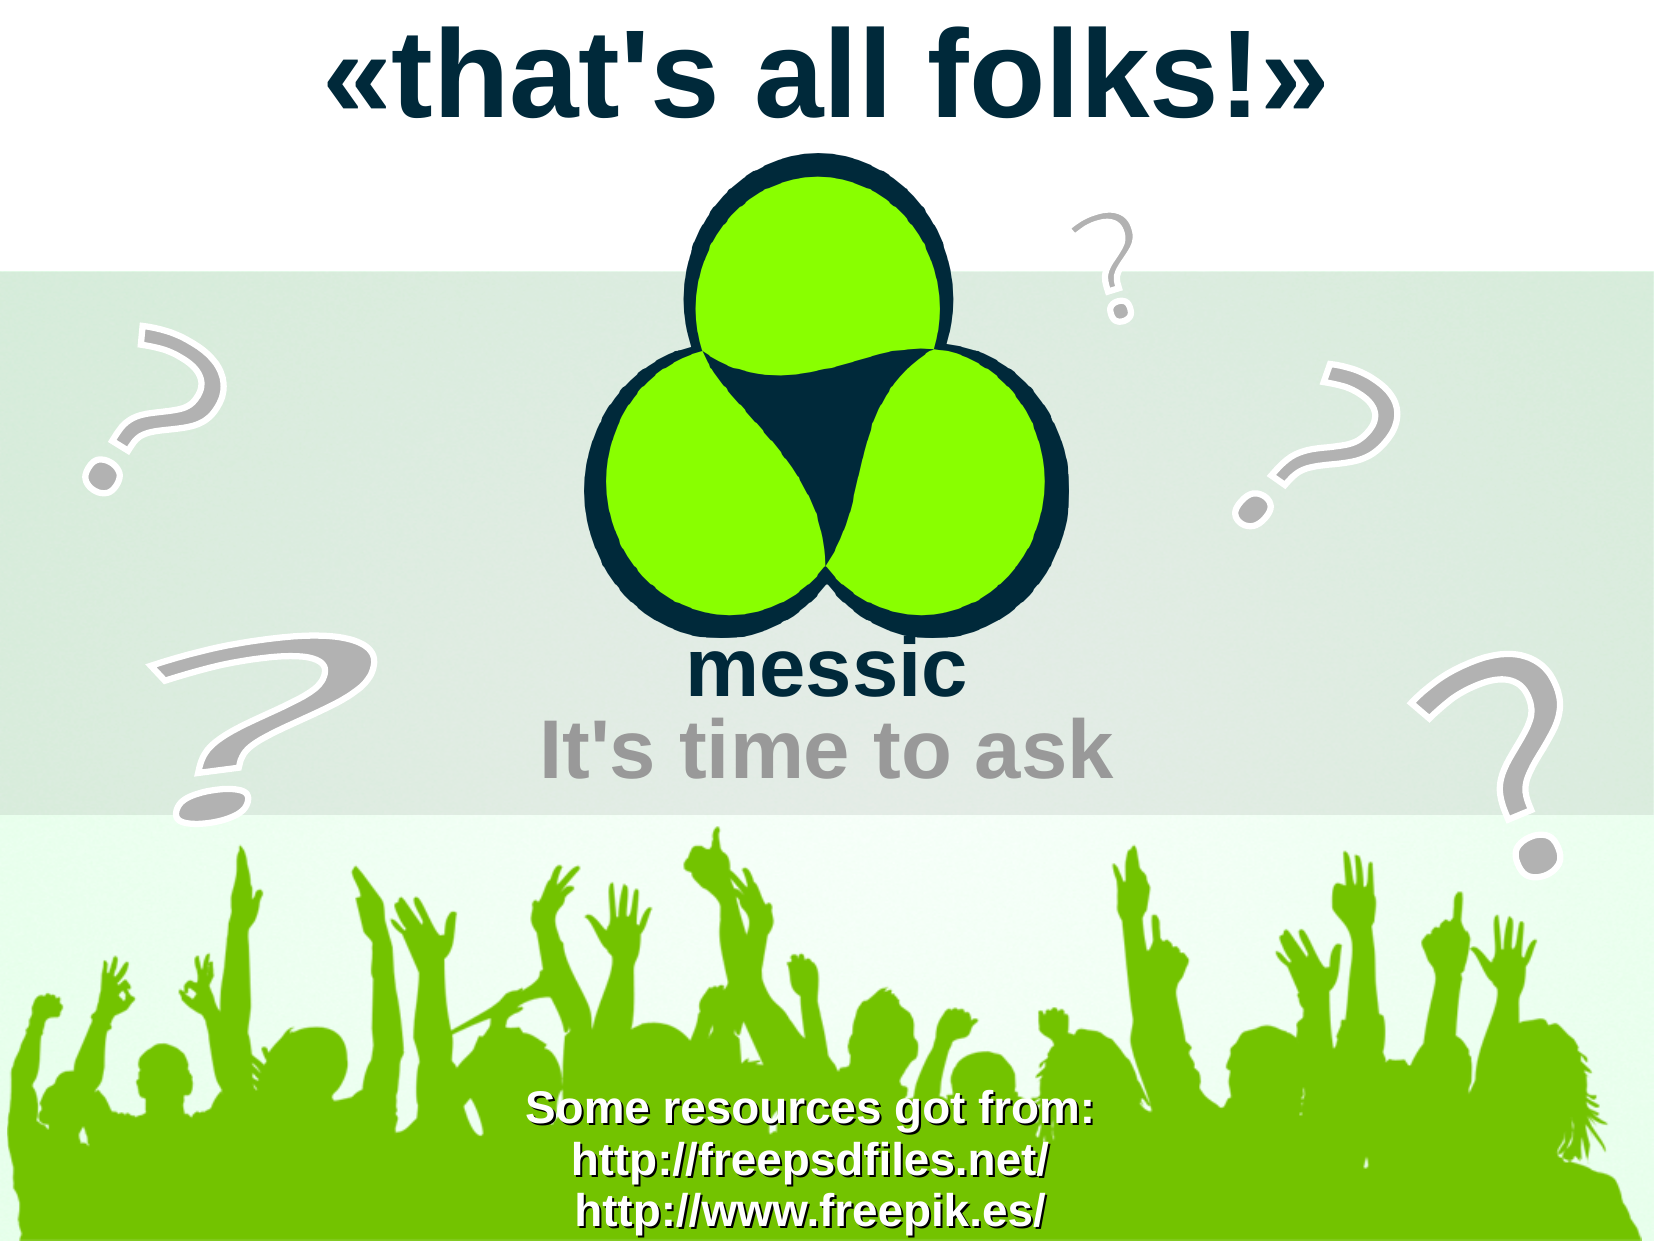

# «that's all folks!»
?
?
?
messic
?
?
It's time to ask
Some resources got from:
http://freepsdfiles.net/
http://www.freepik.es/